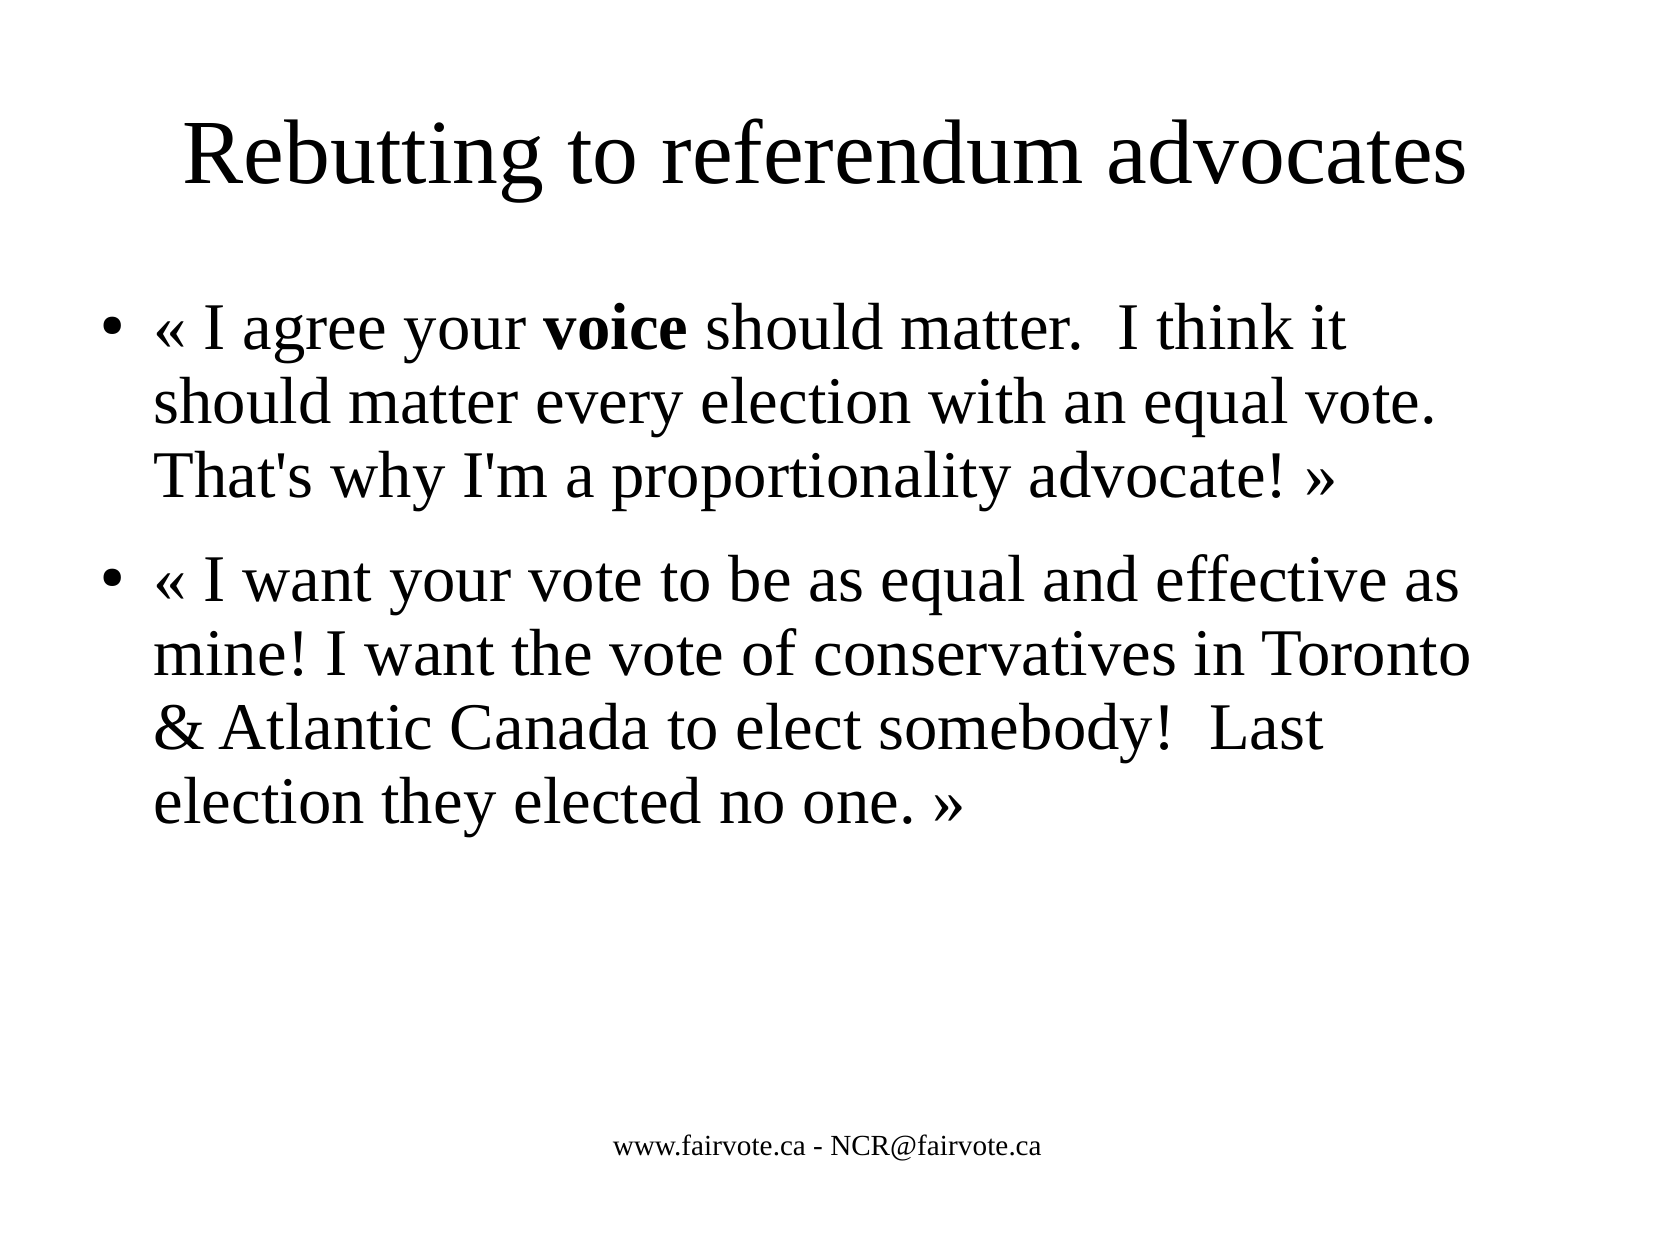

# Rebutting to referendum advocates
« I agree your voice should matter. I think it should matter every election with an equal vote. That's why I'm a proportionality advocate! »
« I want your vote to be as equal and effective as mine! I want the vote of conservatives in Toronto & Atlantic Canada to elect somebody! Last election they elected no one. »
www.fairvote.ca - NCR@fairvote.ca